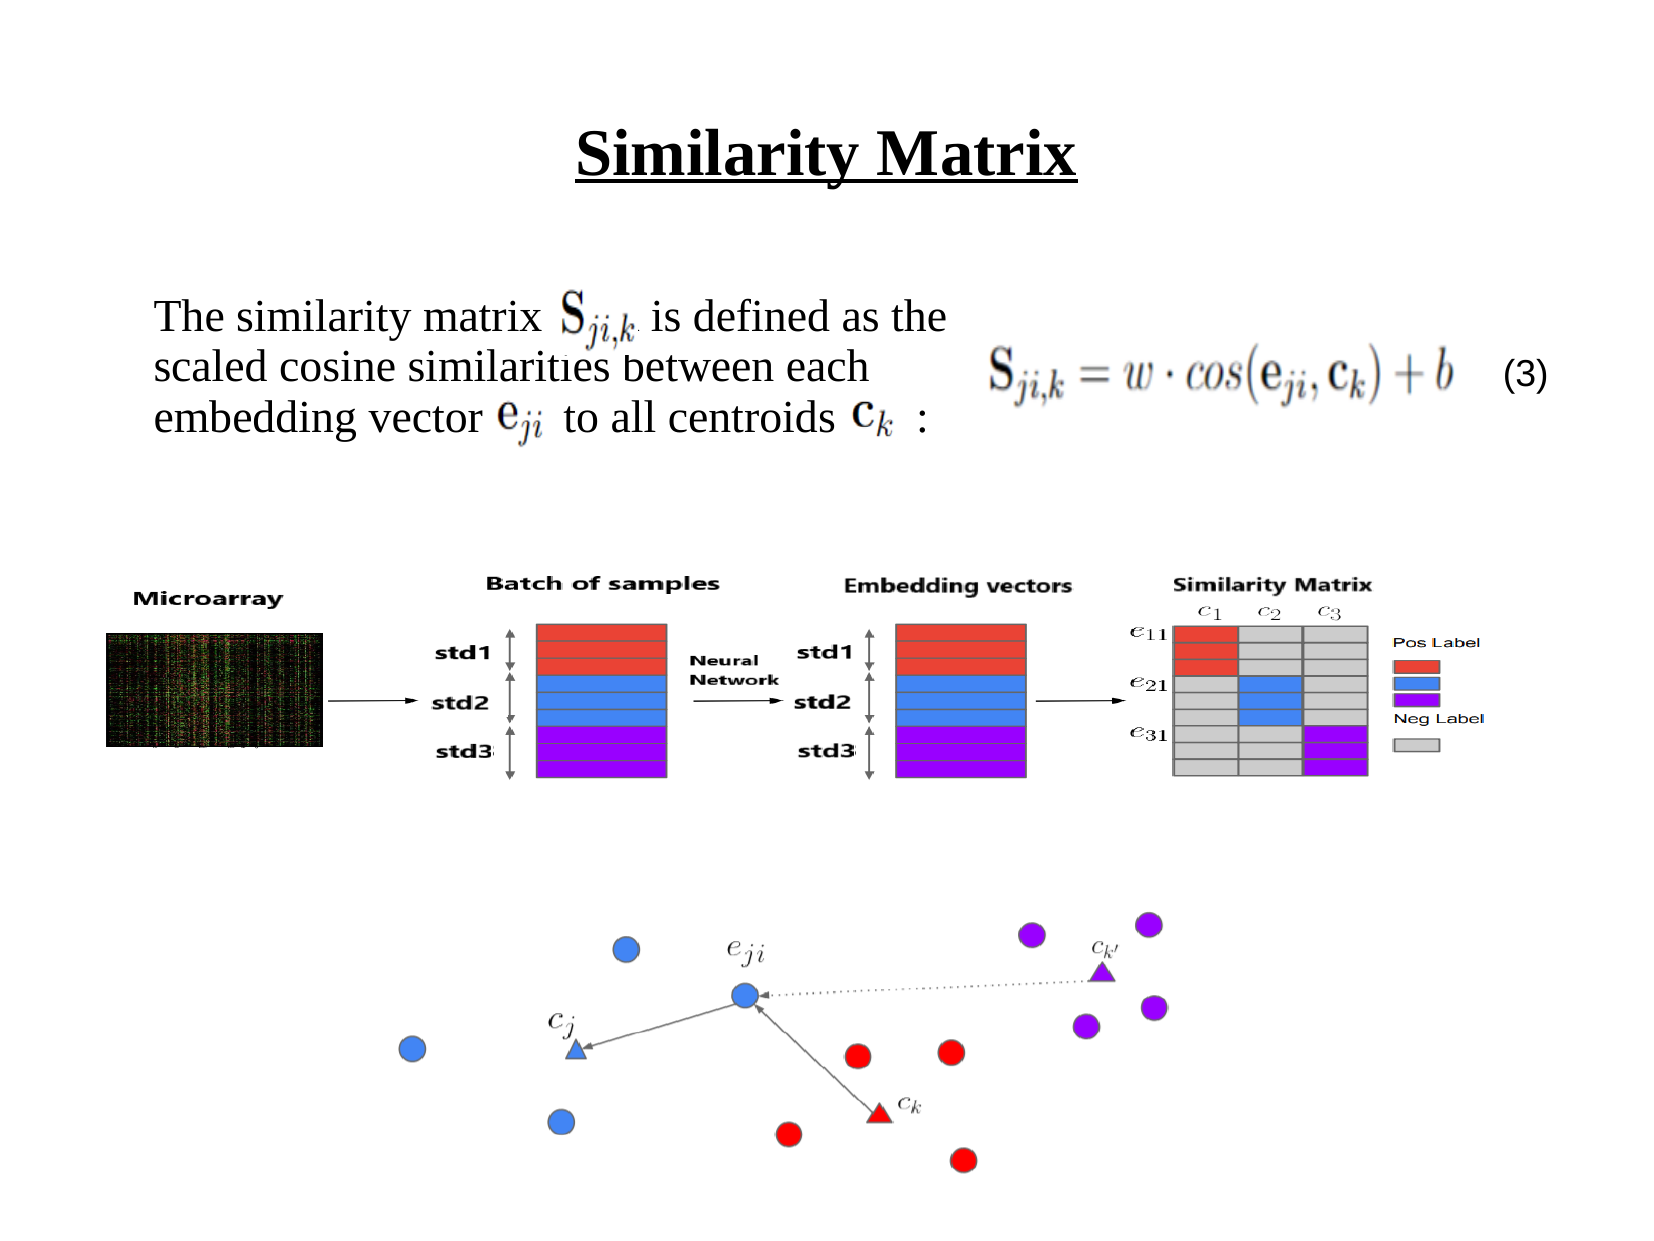

# Similarity Matrix
The similarity matrix Sji,k is defined as the scaled cosine similarities between each embedding vector to all centroids :
(3)